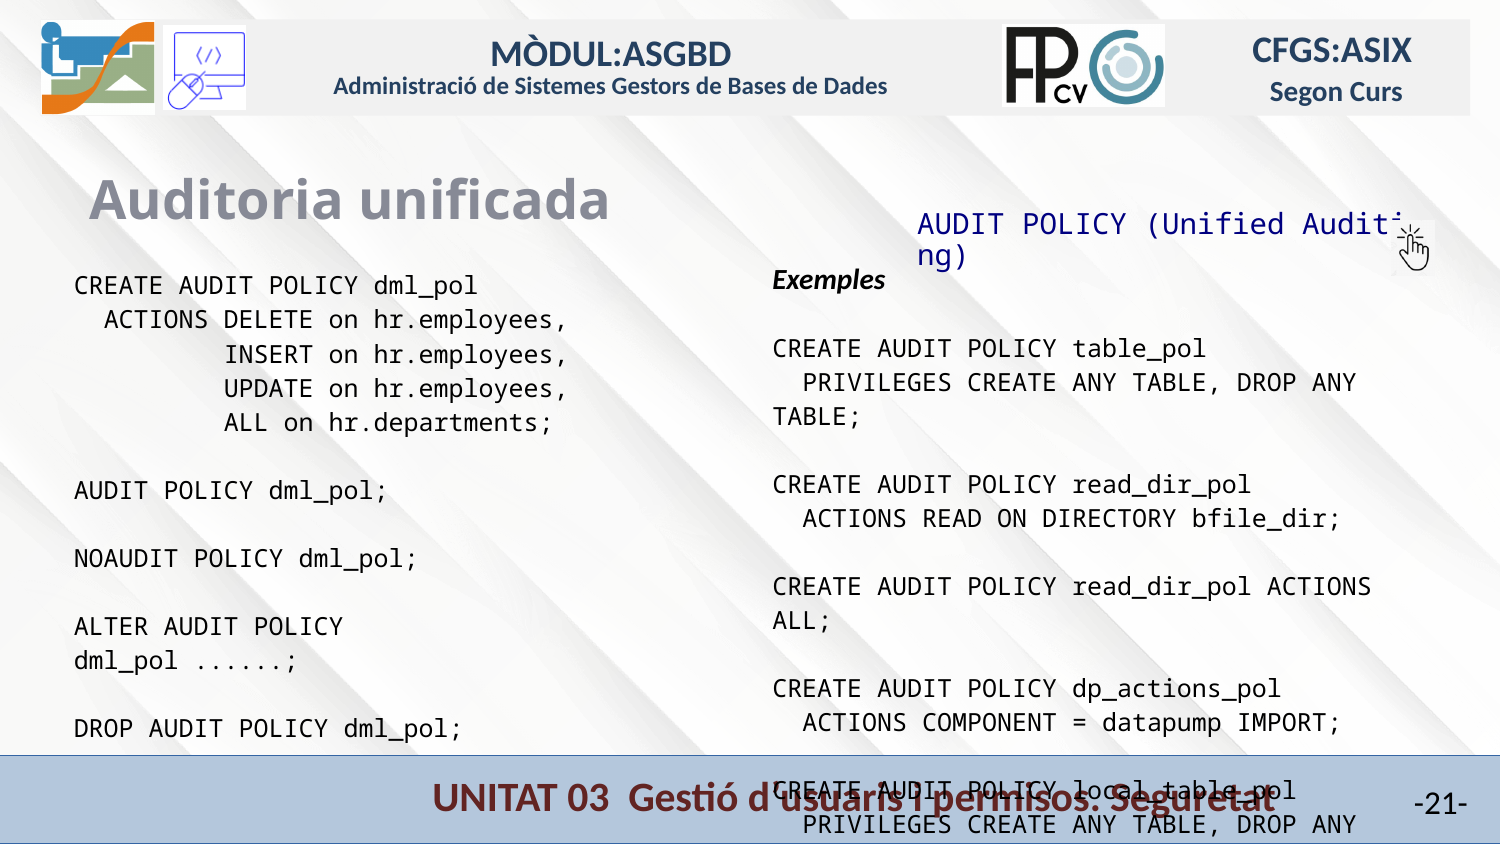

# Auditoria unificada
AUDIT POLICY (Unified Auditing)
Exemples
CREATE AUDIT POLICY table_pol
 PRIVILEGES CREATE ANY TABLE, DROP ANY TABLE;
CREATE AUDIT POLICY read_dir_pol
 ACTIONS READ ON DIRECTORY bfile_dir;
CREATE AUDIT POLICY read_dir_pol ACTIONS ALL;
CREATE AUDIT POLICY dp_actions_pol
 ACTIONS COMPONENT = datapump IMPORT;
CREATE AUDIT POLICY local_table_pol
 PRIVILEGES CREATE ANY TABLE, DROP ANY TABLE
 CONTAINER = CURRENT;
CREATE AUDIT POLICY common_role1_pol
 ROLES c##role1 CONTAINER = ALL;
CREATE AUDIT POLICY dml_pol
 ACTIONS DELETE on hr.employees,
 INSERT on hr.employees,
 UPDATE on hr.employees,
 ALL on hr.departments;
AUDIT POLICY dml_pol;
NOAUDIT POLICY dml_pol;
ALTER AUDIT POLICY dml_pol ......;
DROP AUDIT POLICY dml_pol;